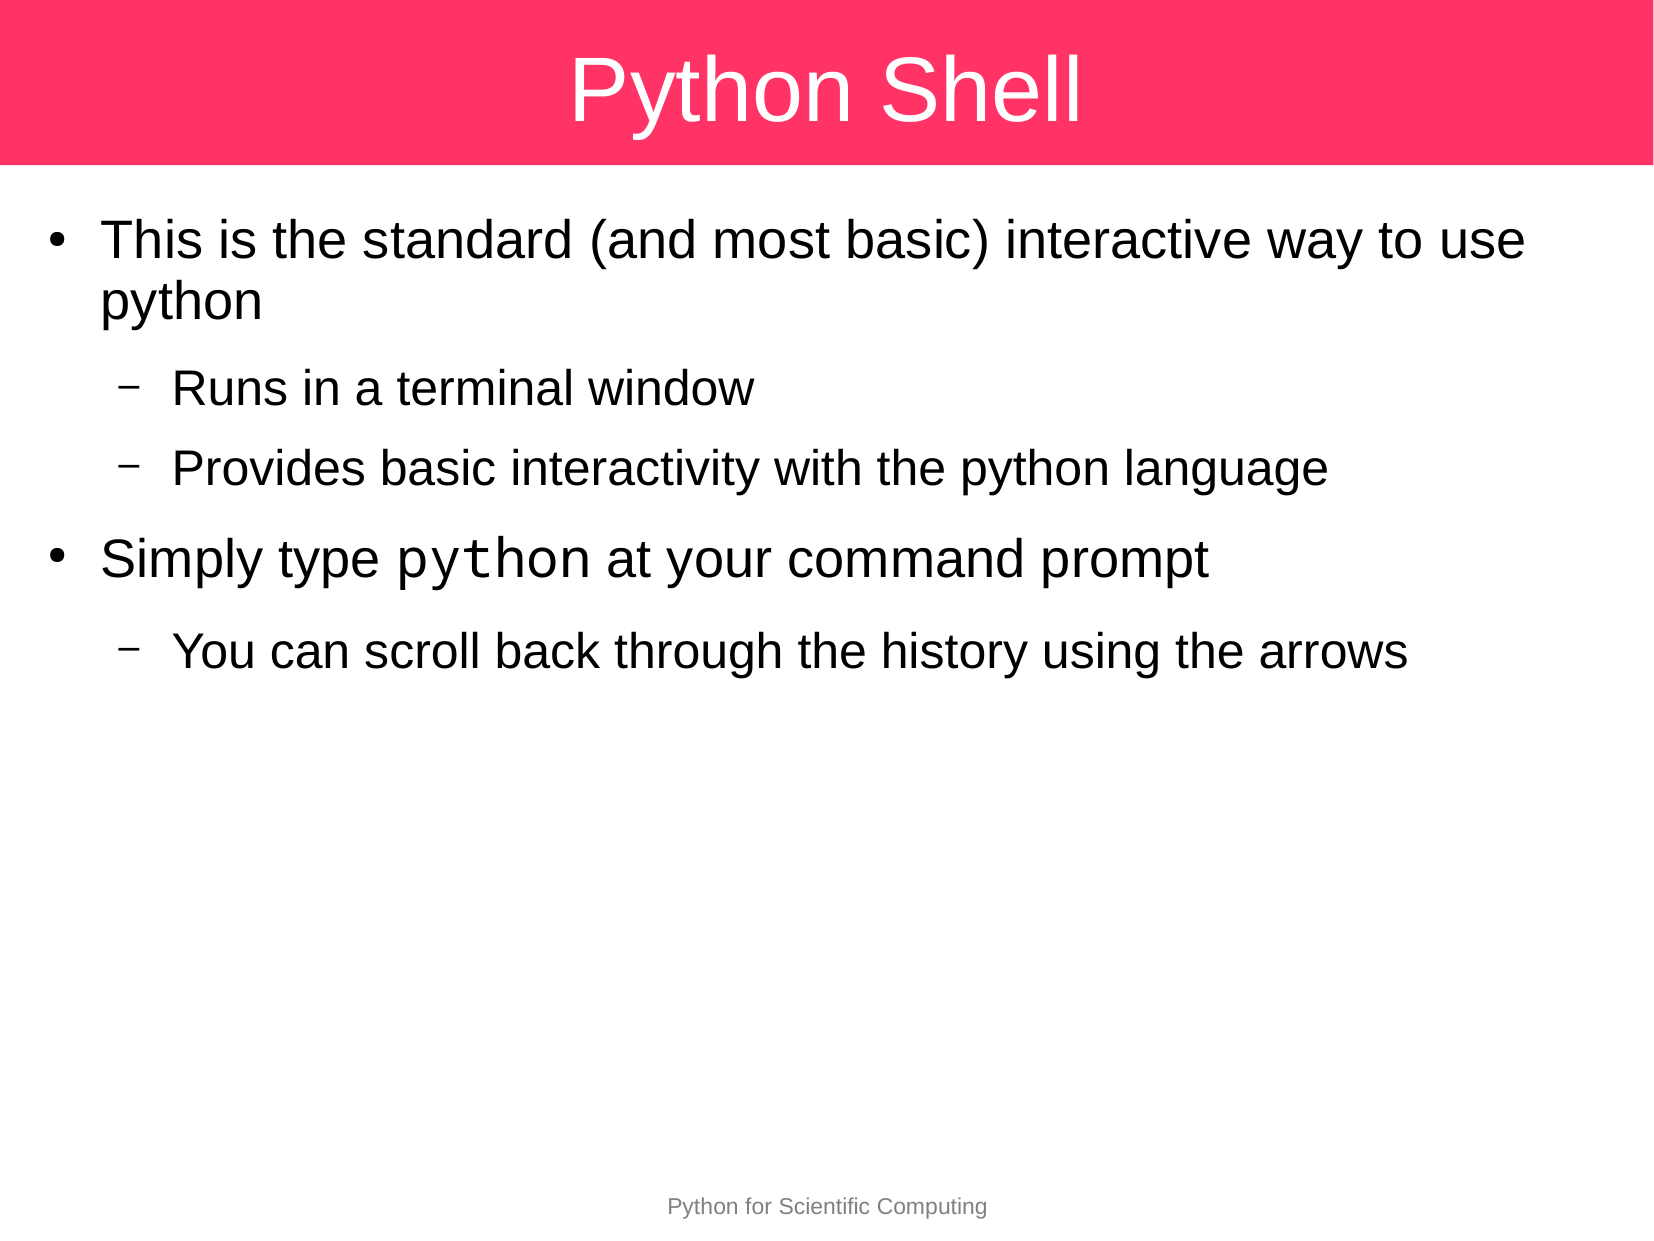

# Python Shell
This is the standard (and most basic) interactive way to use python
Runs in a terminal window
Provides basic interactivity with the python language
Simply type python at your command prompt
You can scroll back through the history using the arrows